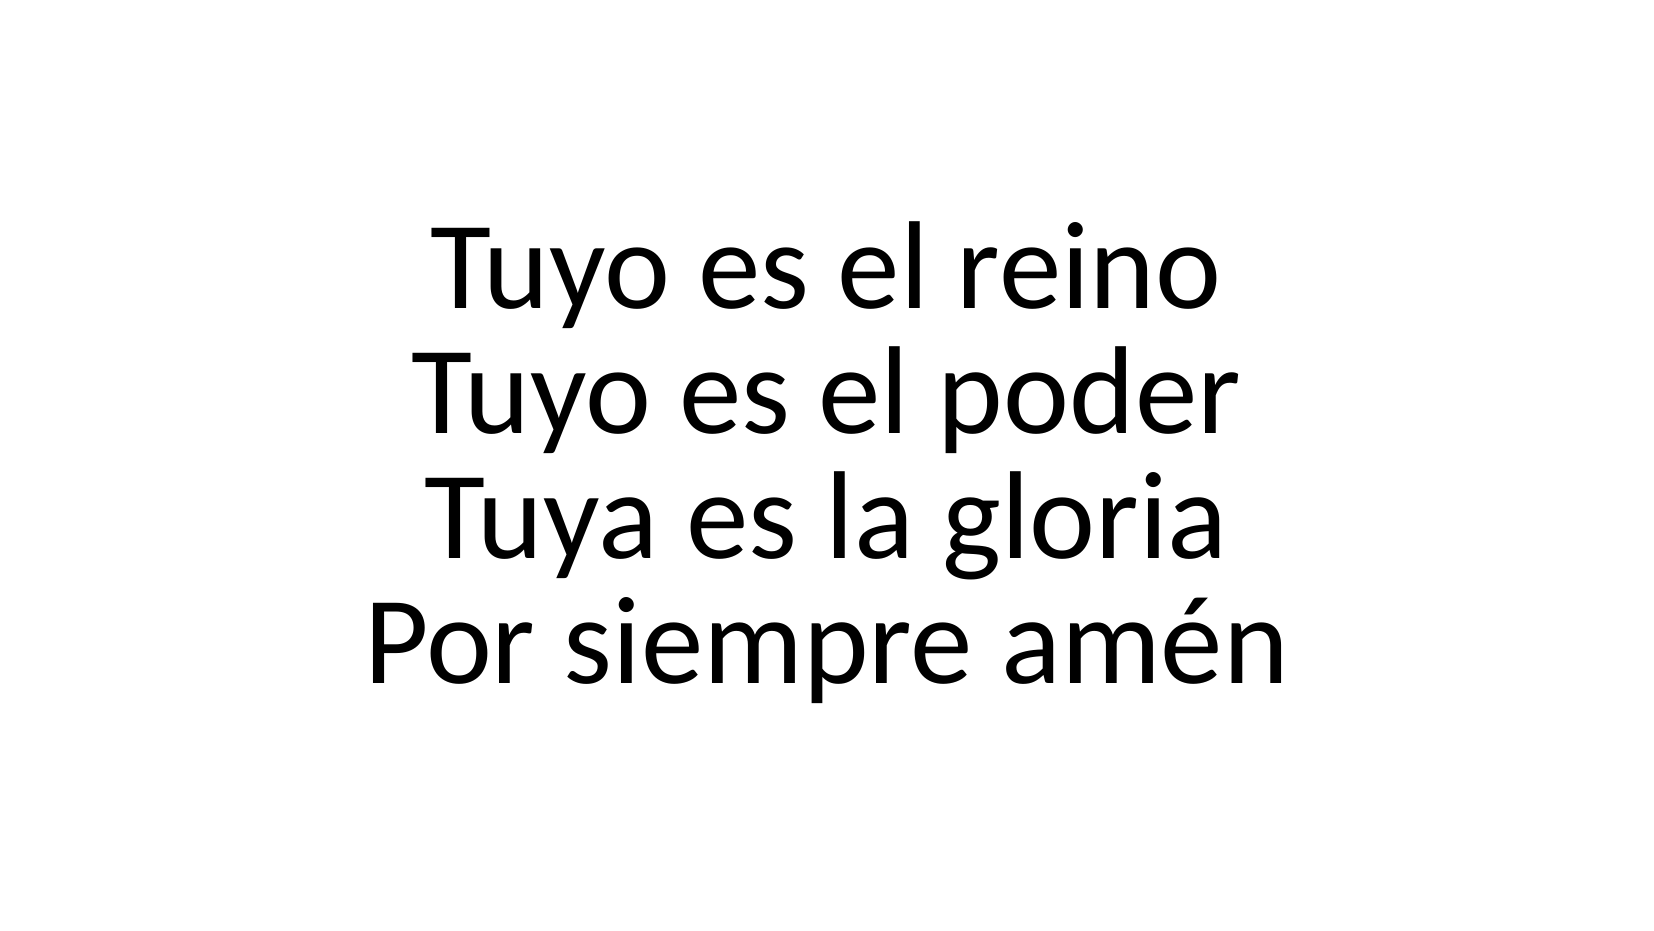

# Tuyo es el reino Tuyo es el poder Tuya es la gloria Por siempre amén